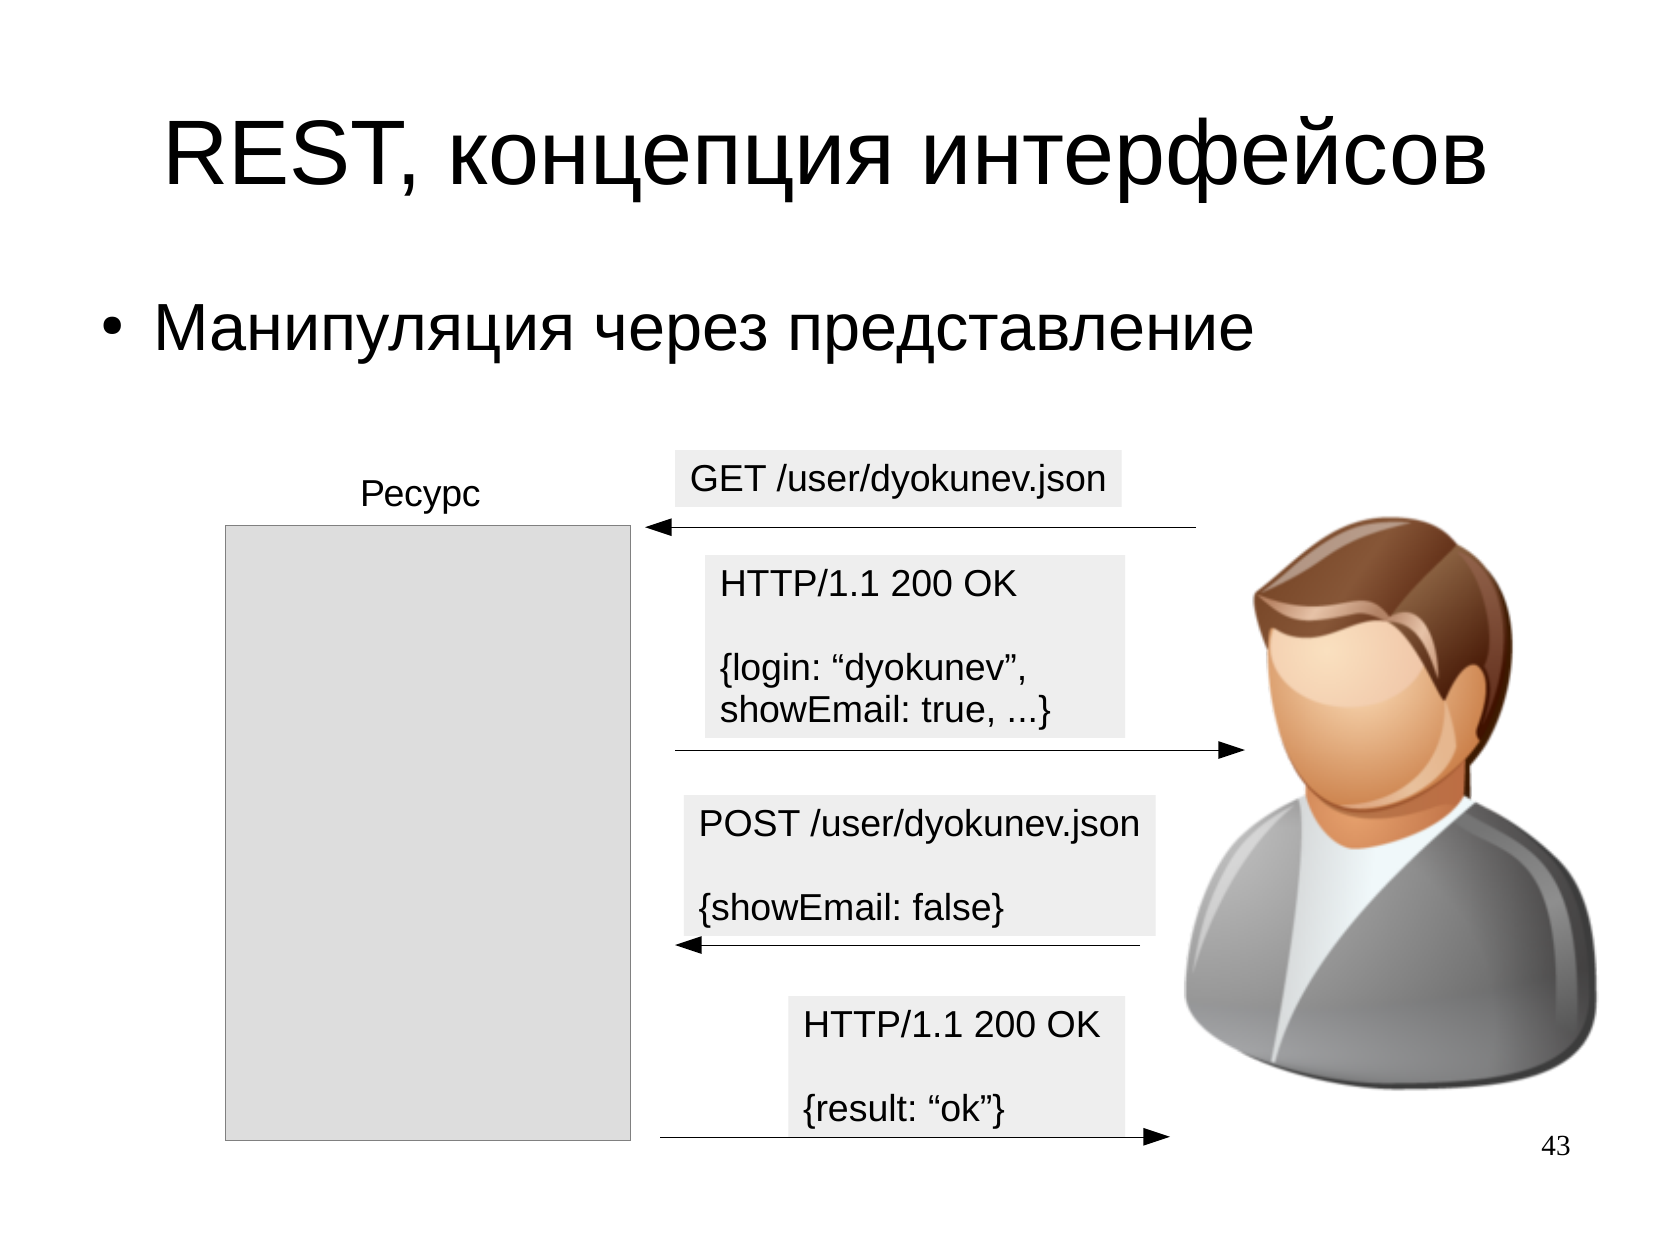

# REST, концепция интерфейсов
Манипуляция через представление
GET /user/dyokunev.json
Ресурс
HTTP/1.1 200 OK
{login: “dyokunev”, showEmail: true, ...}
POST /user/dyokunev.json
{showEmail: false}
HTTP/1.1 200 OK
{result: “ok”}
43